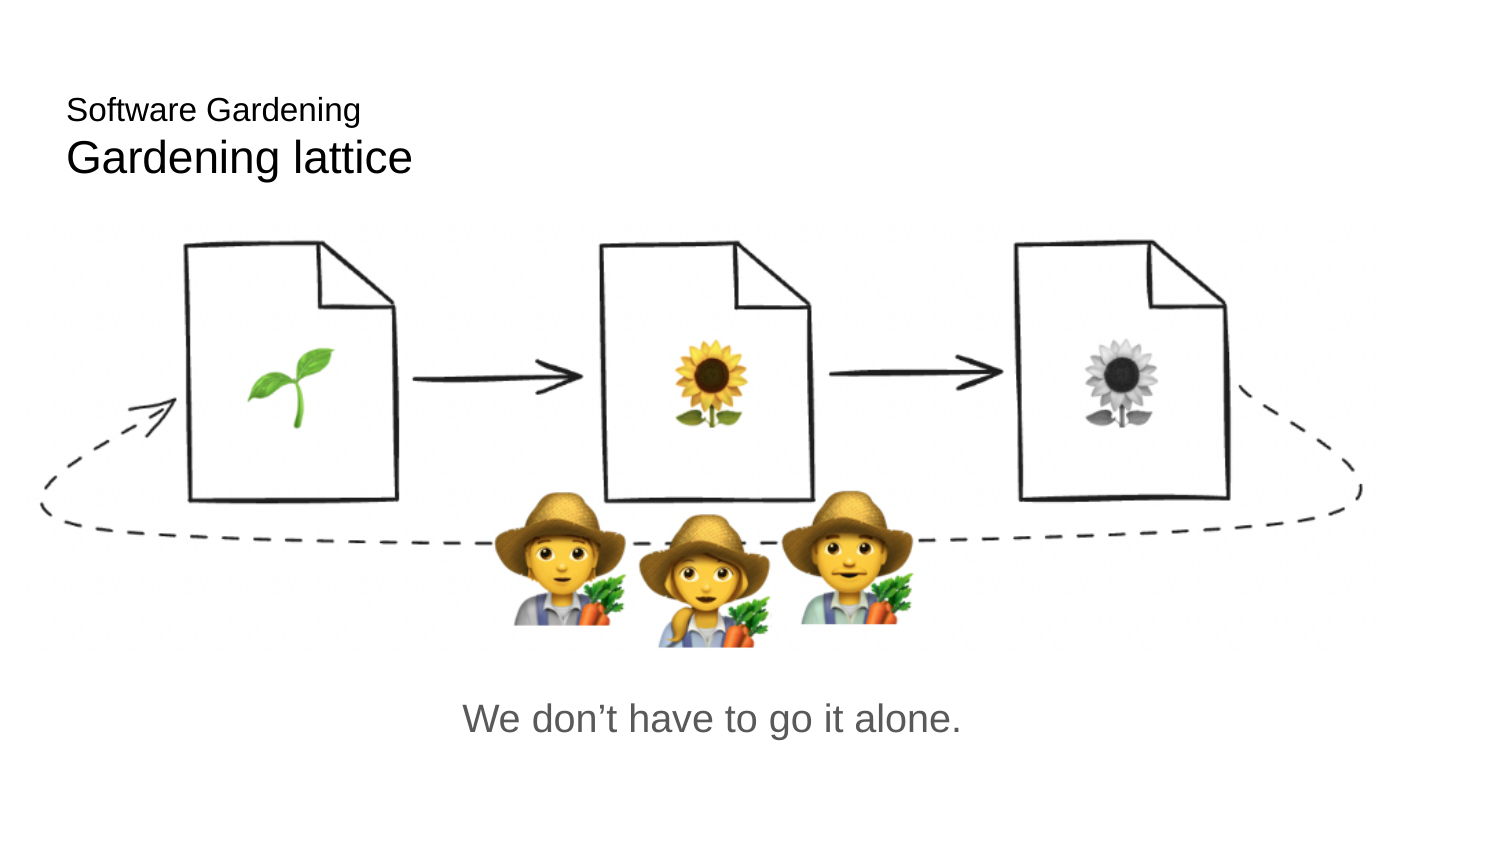

Software Gardening
Gardening lattice
# We don’t have to go it alone.